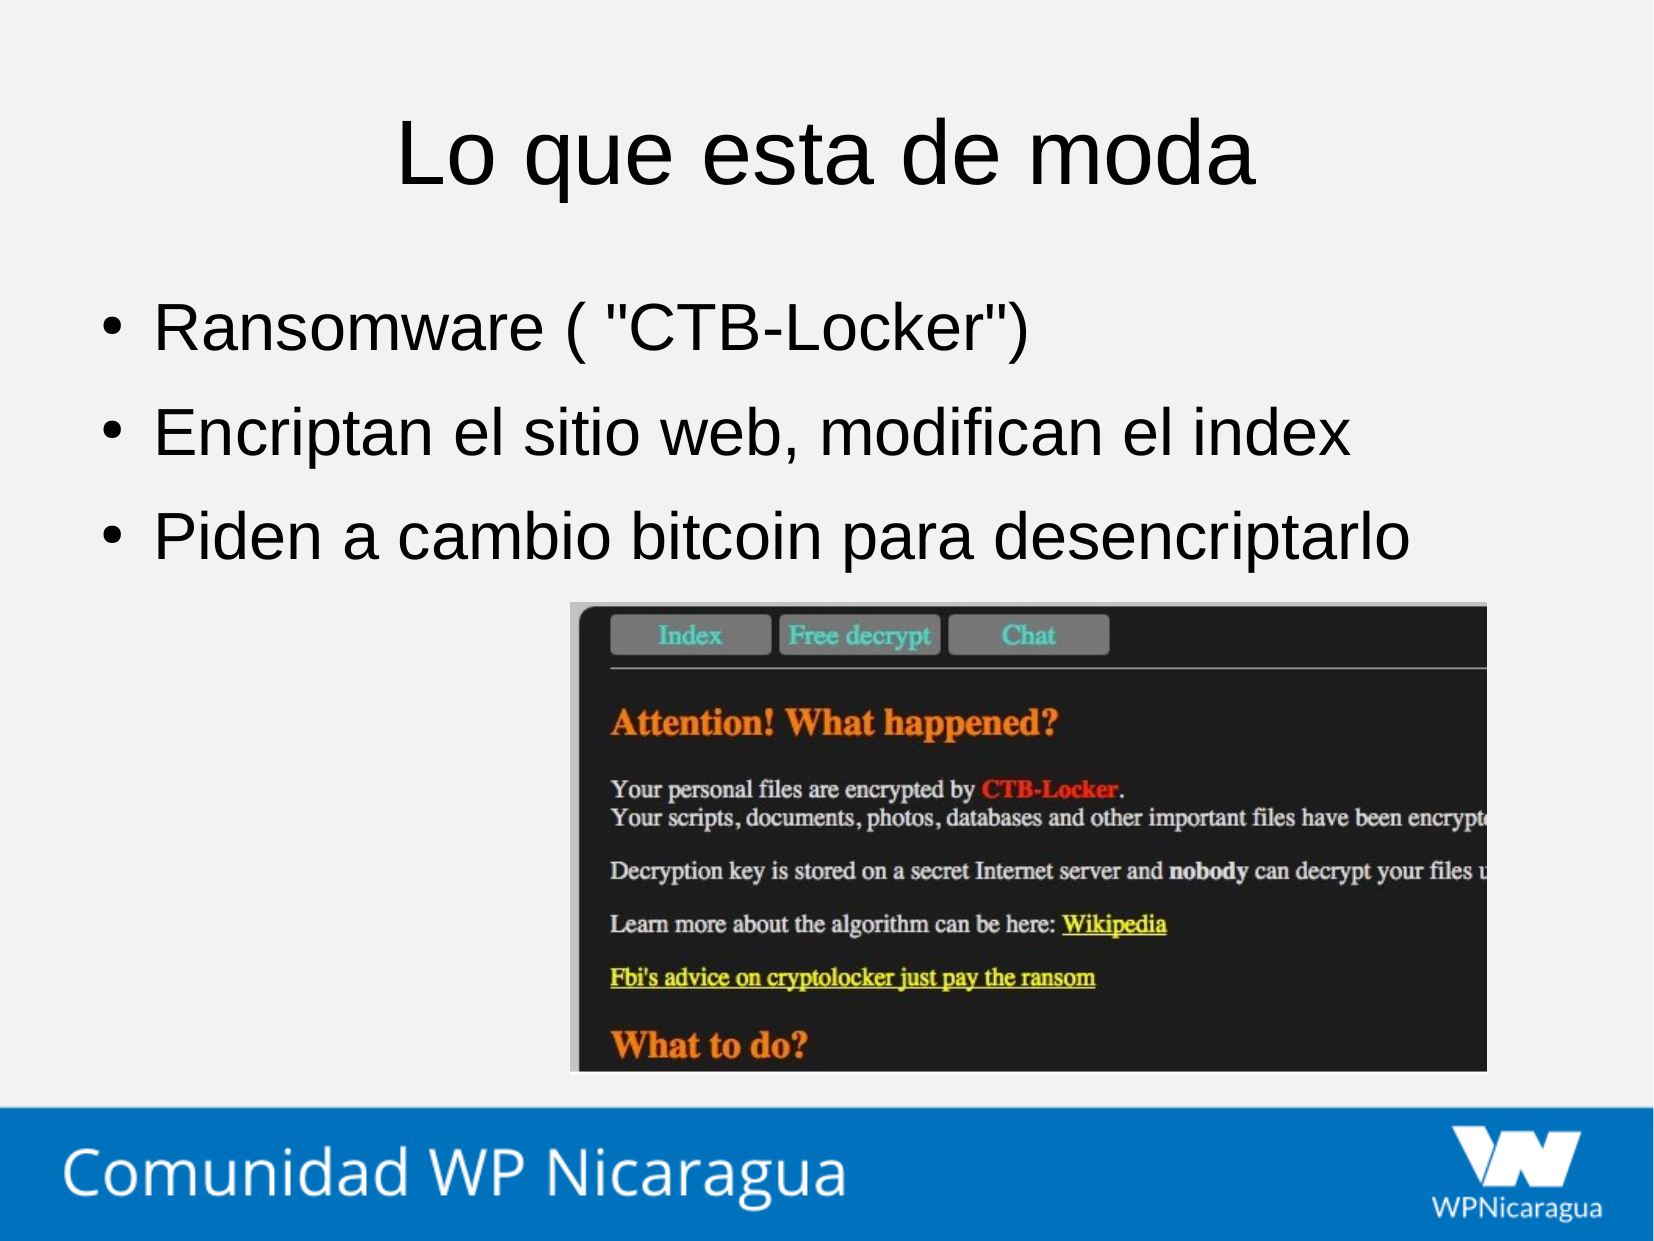

# Lo que esta de moda
Ransomware ( "CTB-Locker")
Encriptan el sitio web, modifican el index
Piden a cambio bitcoin para desencriptarlo